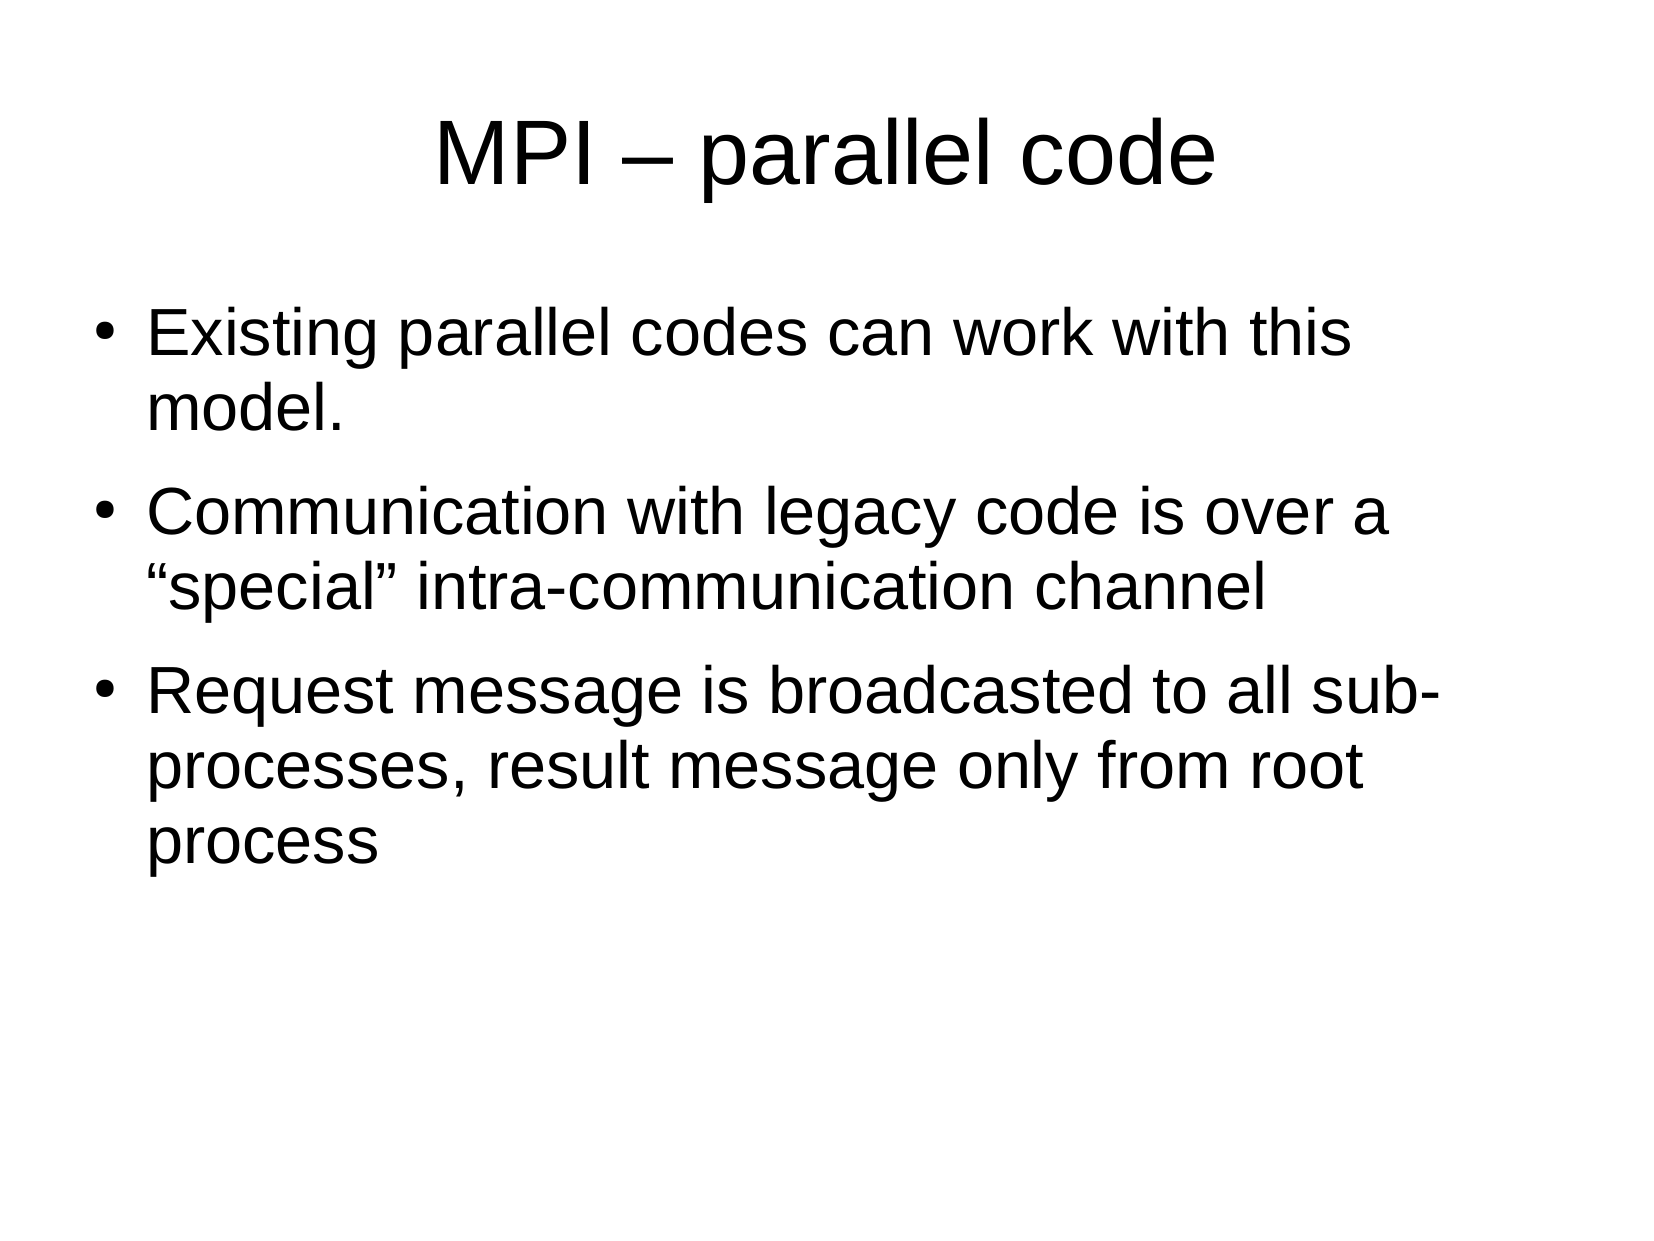

# MPI – parallel code
Existing parallel codes can work with this model.
Communication with legacy code is over a “special” intra-communication channel
Request message is broadcasted to all sub-processes, result message only from root process